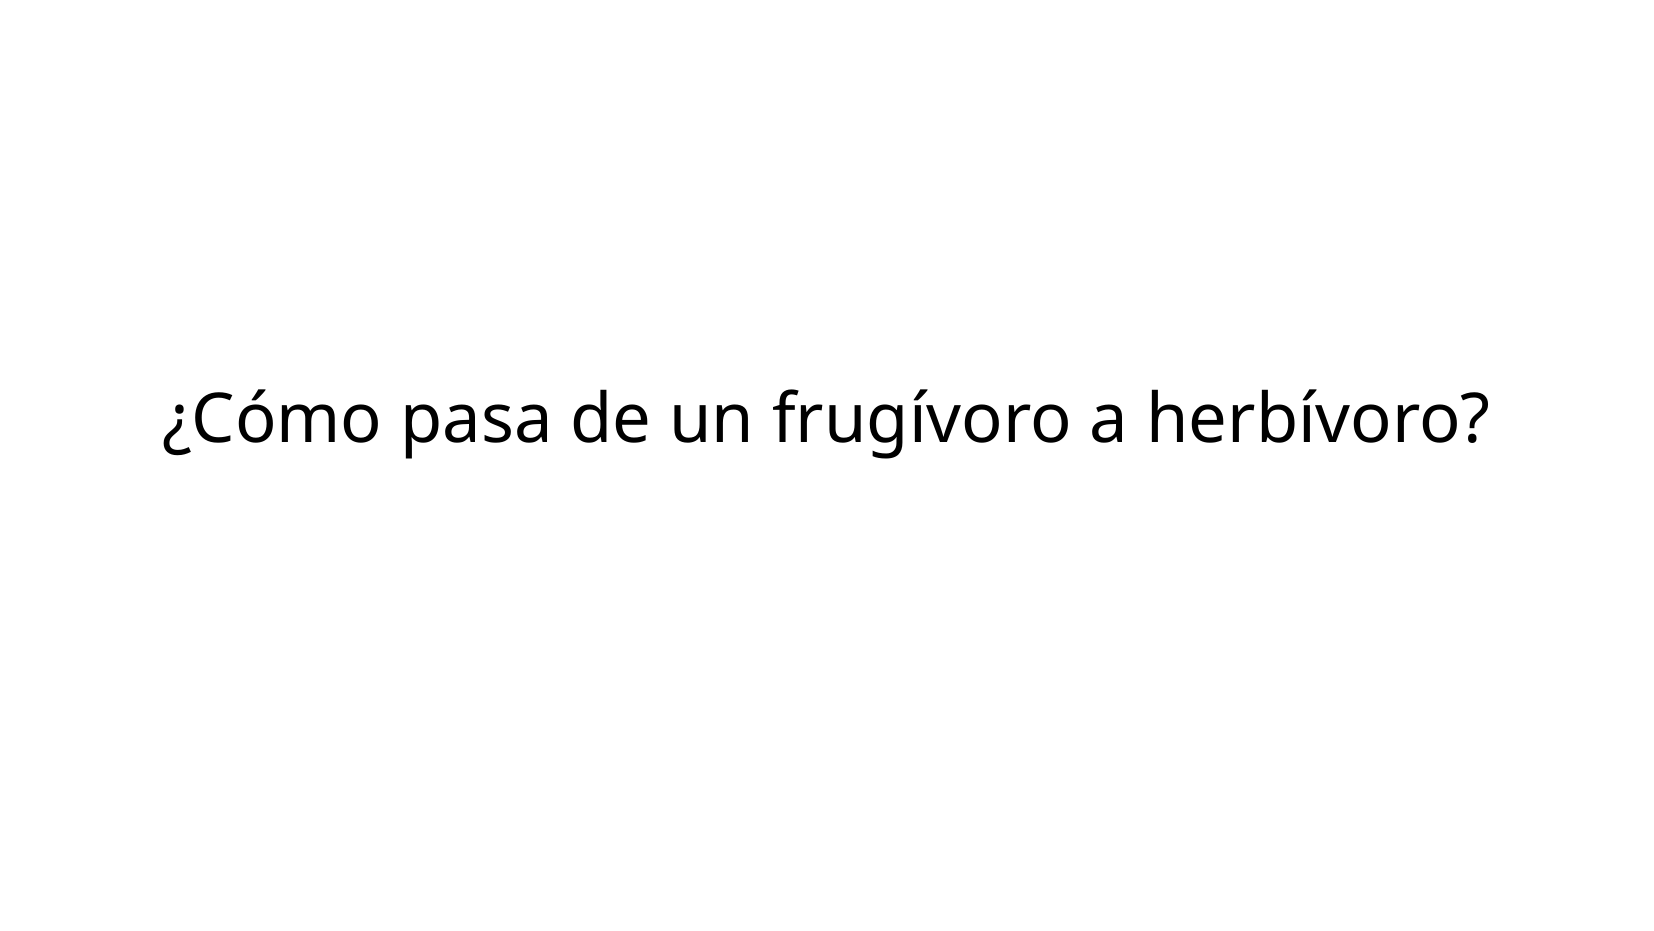

# ¿Cómo pasa de un frugívoro a herbívoro?